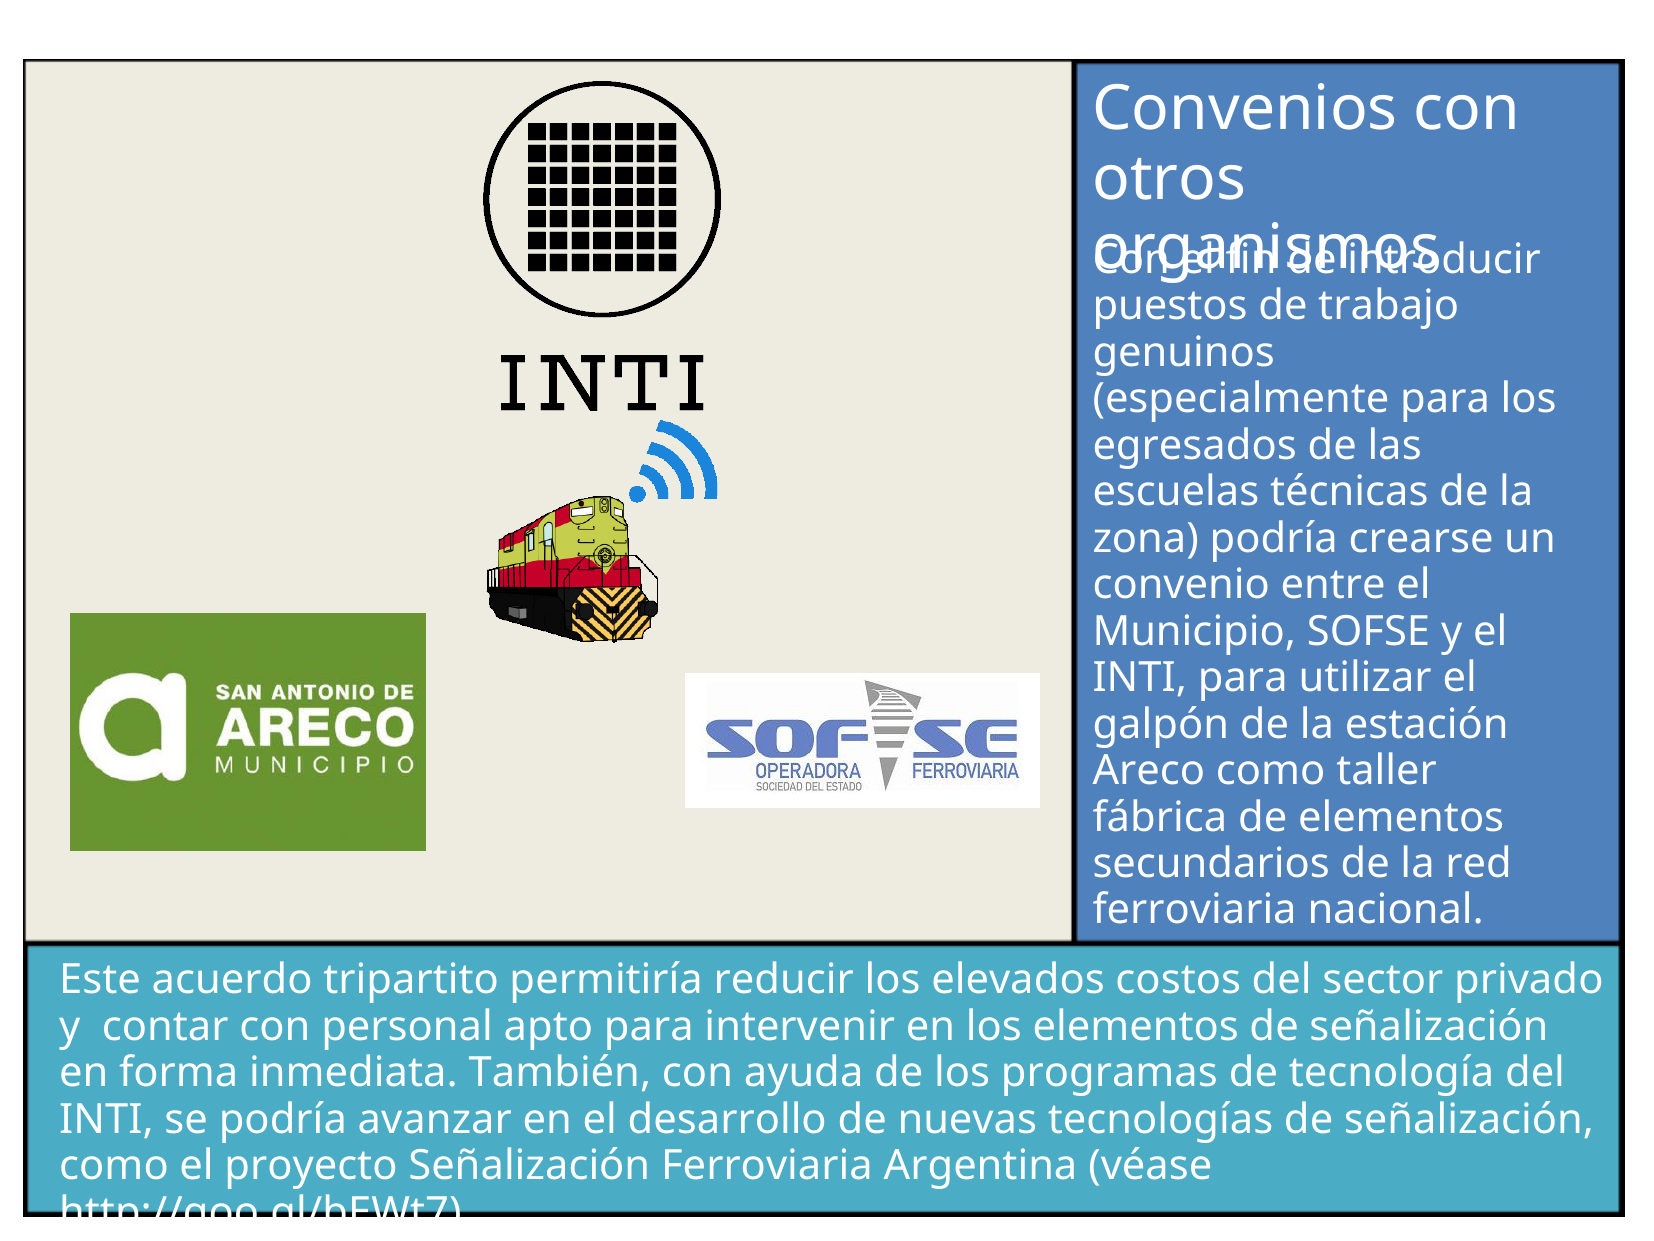

Convenios con otros organismos
Con el fin de introducir puestos de trabajo genuinos (especialmente para los egresados de las escuelas técnicas de la zona) podría crearse un convenio entre el Municipio, SOFSE y el INTI, para utilizar el galpón de la estación Areco como taller fábrica de elementos secundarios de la red ferroviaria nacional.
Este acuerdo tripartito permitiría reducir los elevados costos del sector privado y contar con personal apto para intervenir en los elementos de señalización en forma inmediata. También, con ayuda de los programas de tecnología del INTI, se podría avanzar en el desarrollo de nuevas tecnologías de señalización, como el proyecto Señalización Ferroviaria Argentina (véase http://goo.gl/bEWt7).